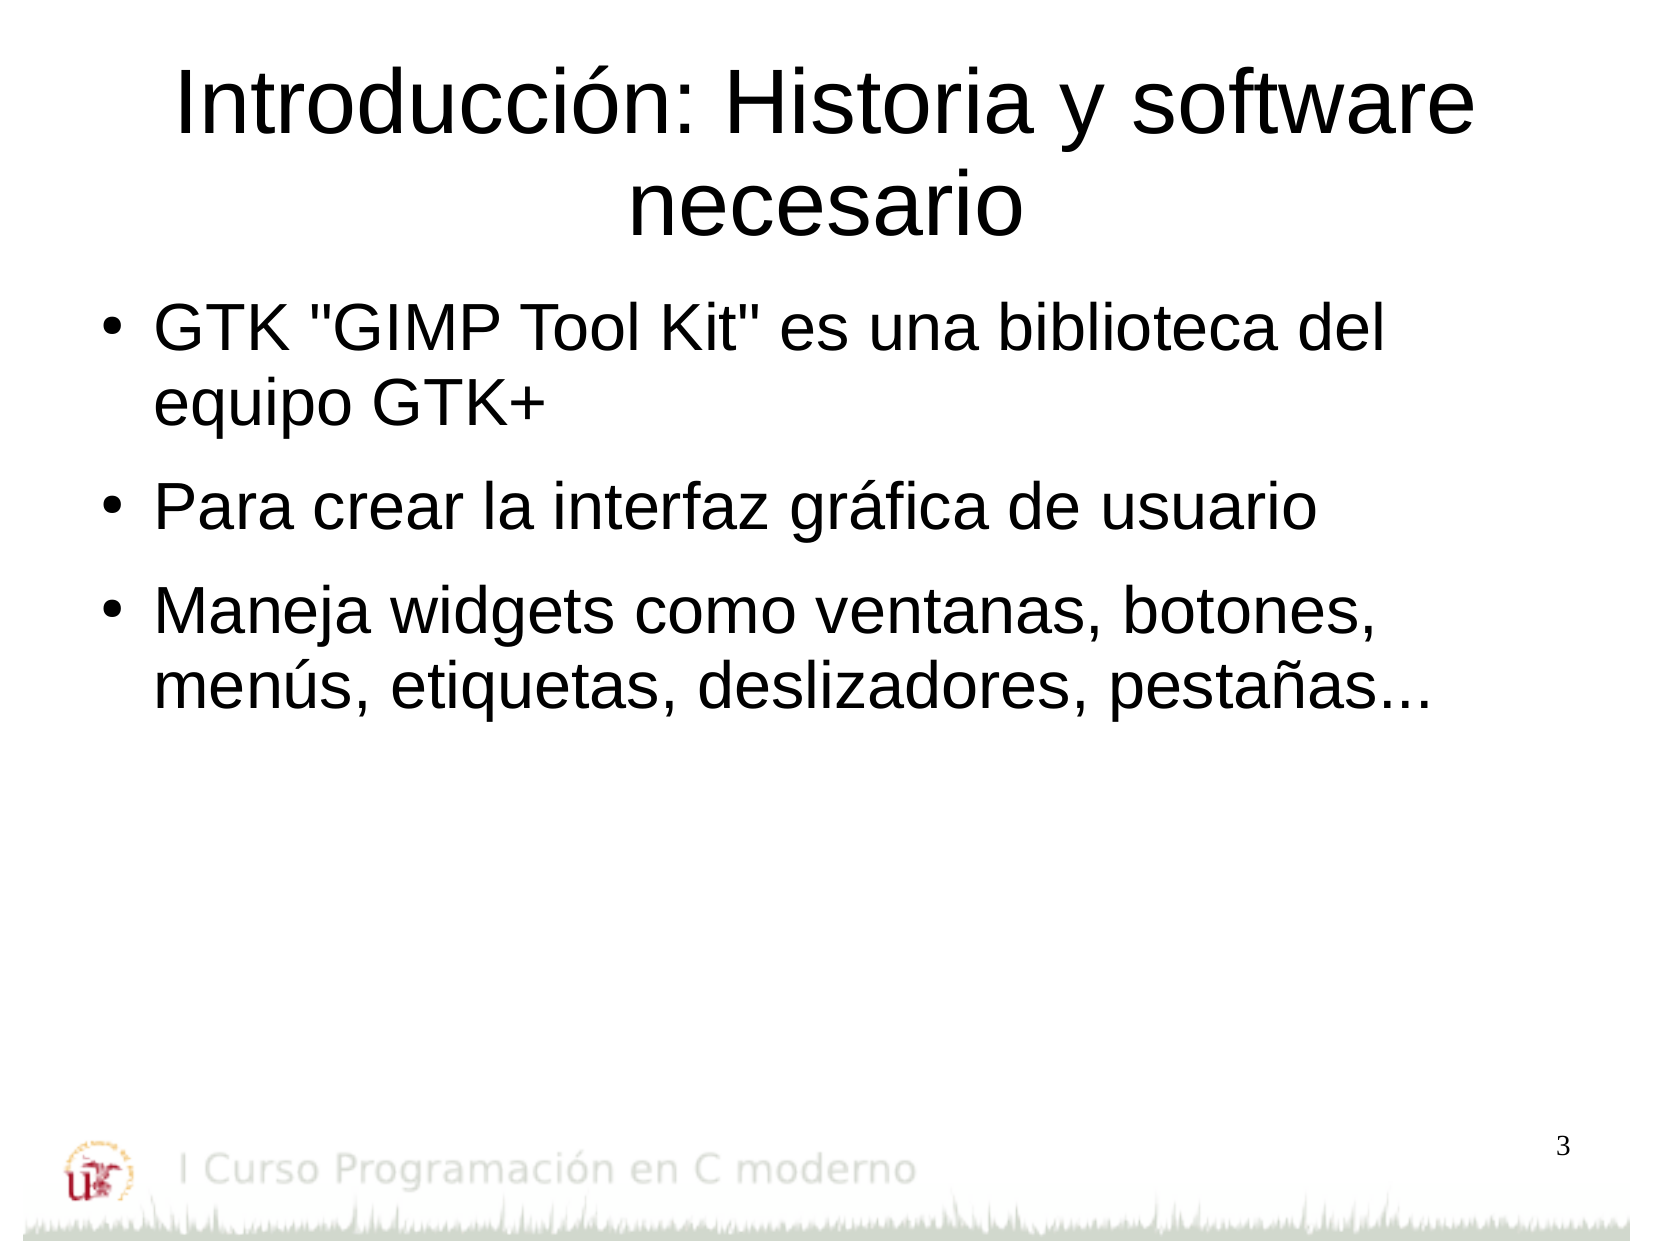

# Introducción: Historia y software necesario
GTK "GIMP Tool Kit" es una biblioteca del equipo GTK+
Para crear la interfaz gráfica de usuario
Maneja widgets como ventanas, botones, menús, etiquetas, deslizadores, pestañas...
3